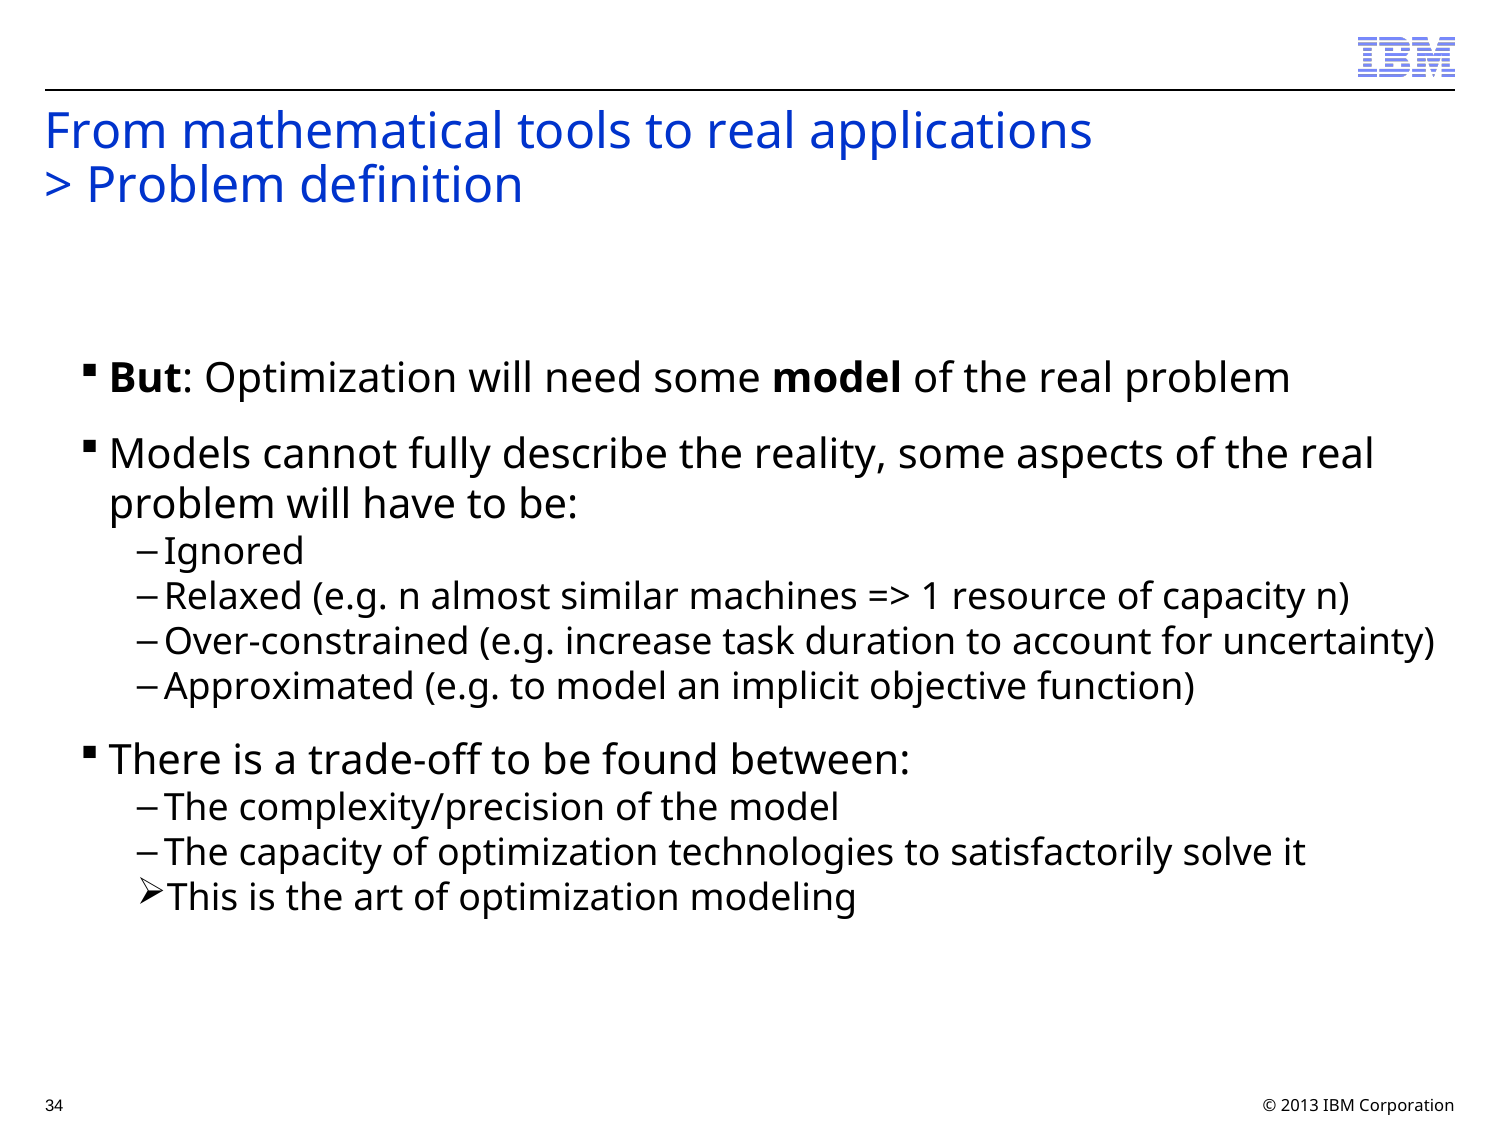

# From mathematical tools to real applications > Problem definition
But: Optimization will need some model of the real problem
Models cannot fully describe the reality, some aspects of the real problem will have to be:
Ignored
Relaxed (e.g. n almost similar machines => 1 resource of capacity n)
Over-constrained (e.g. increase task duration to account for uncertainty)
Approximated (e.g. to model an implicit objective function)
There is a trade-off to be found between:
The complexity/precision of the model
The capacity of optimization technologies to satisfactorily solve it
This is the art of optimization modeling
34